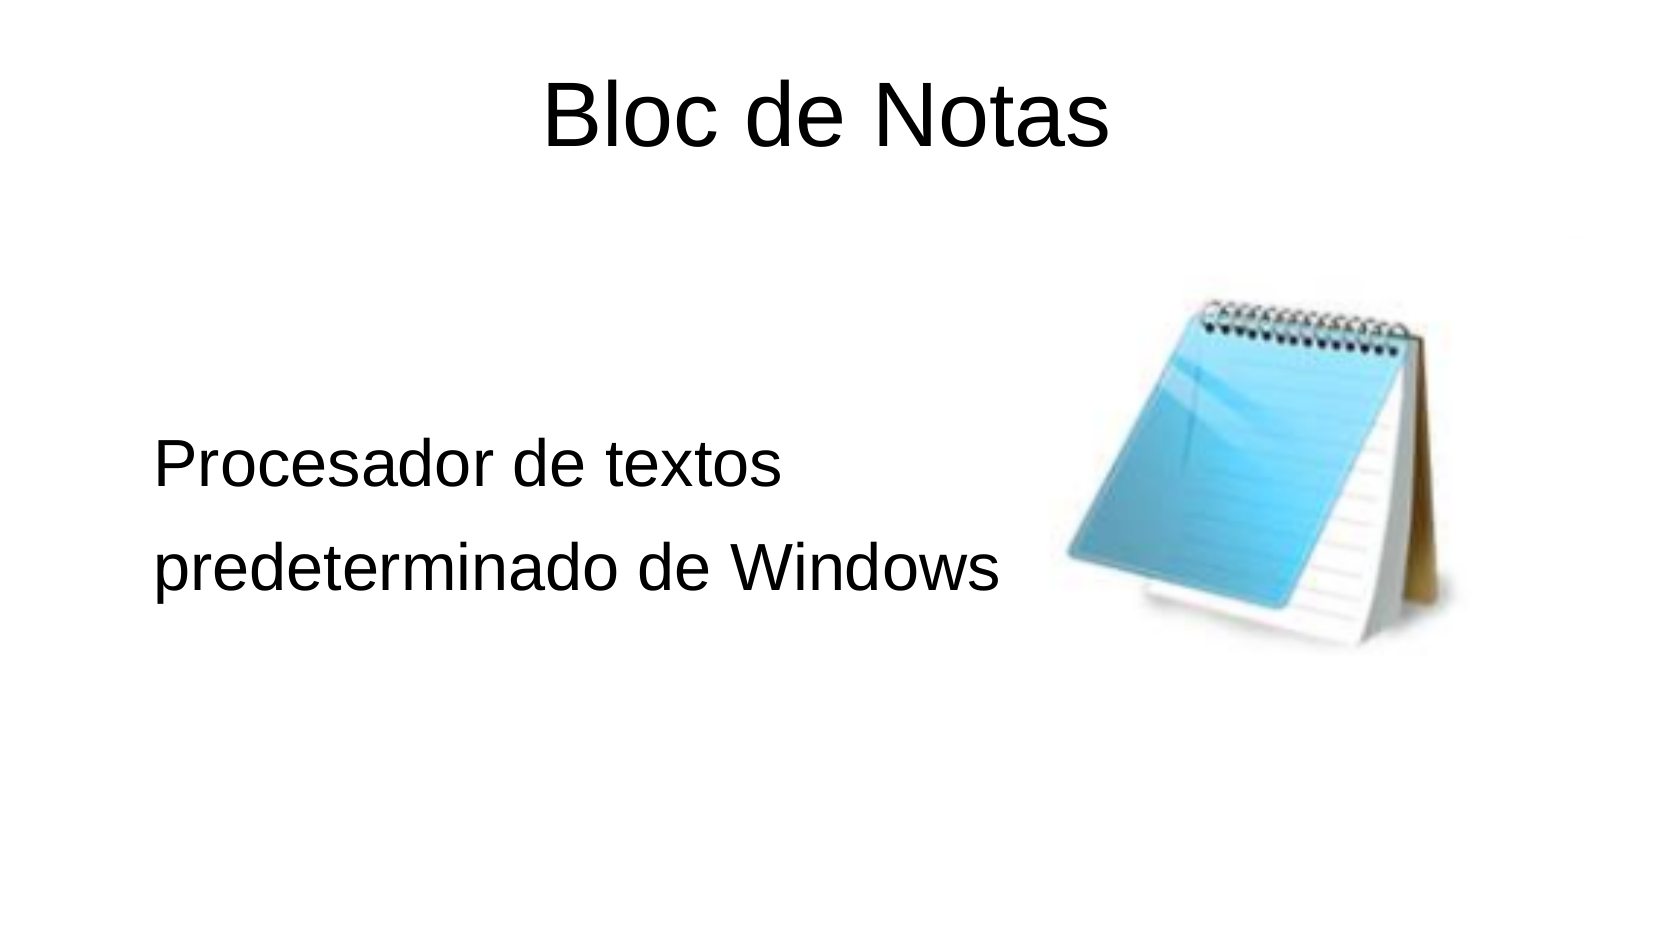

# Bloc de Notas
Procesador de textos
predeterminado de Windows